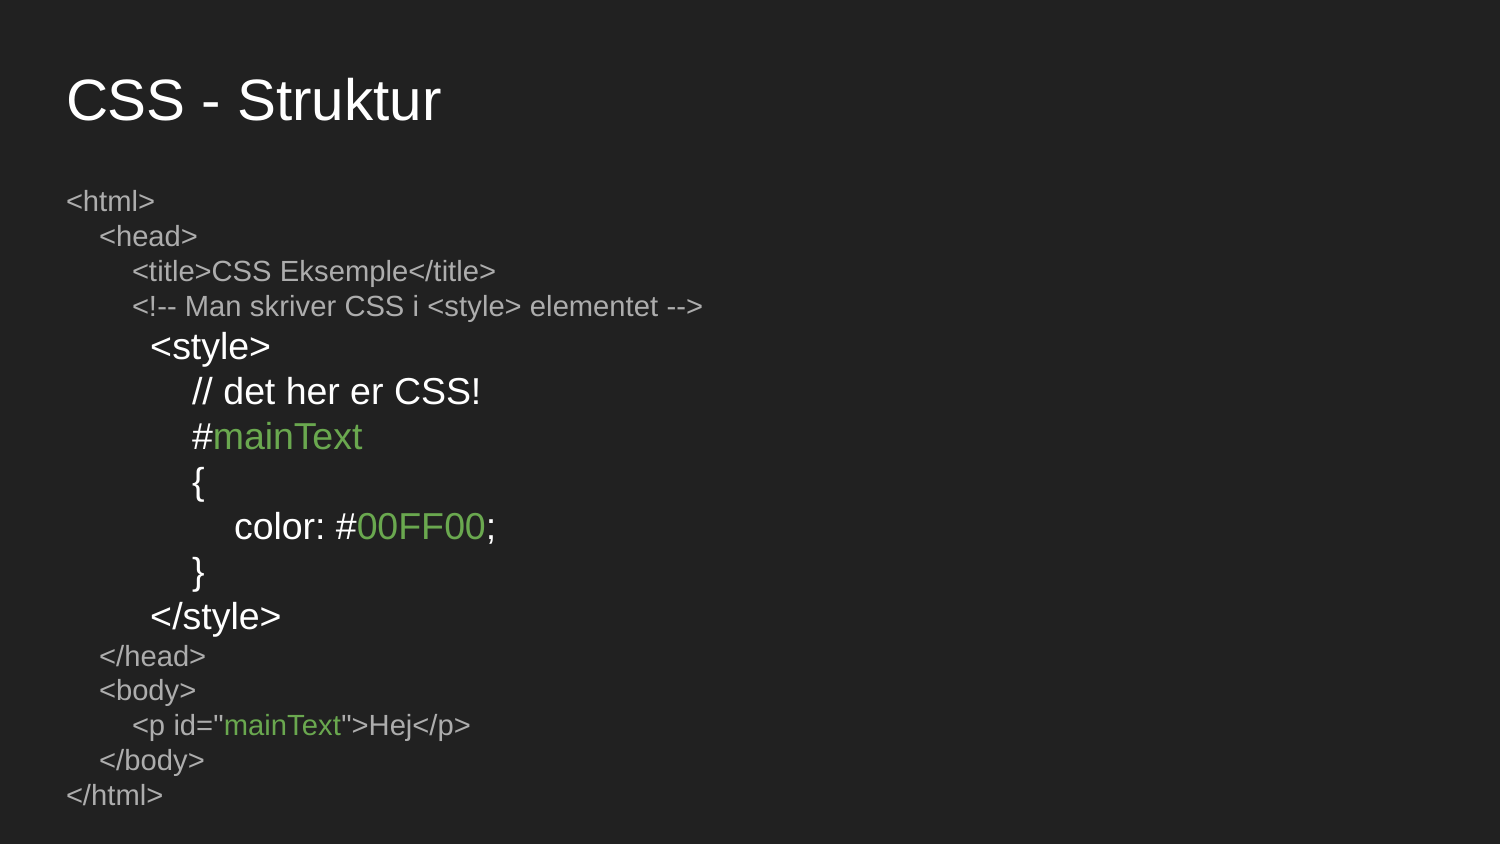

# CSS - Struktur
<html>
 <head>
 <title>CSS Eksemple</title>
 <!-- Man skriver CSS i <style> elementet -->
 <style>
 // det her er CSS!
 #mainText
 {
 color: #00FF00;
 }
 </style>
 </head>
 <body>
 <p id="mainText">Hej</p>
 </body>
</html>